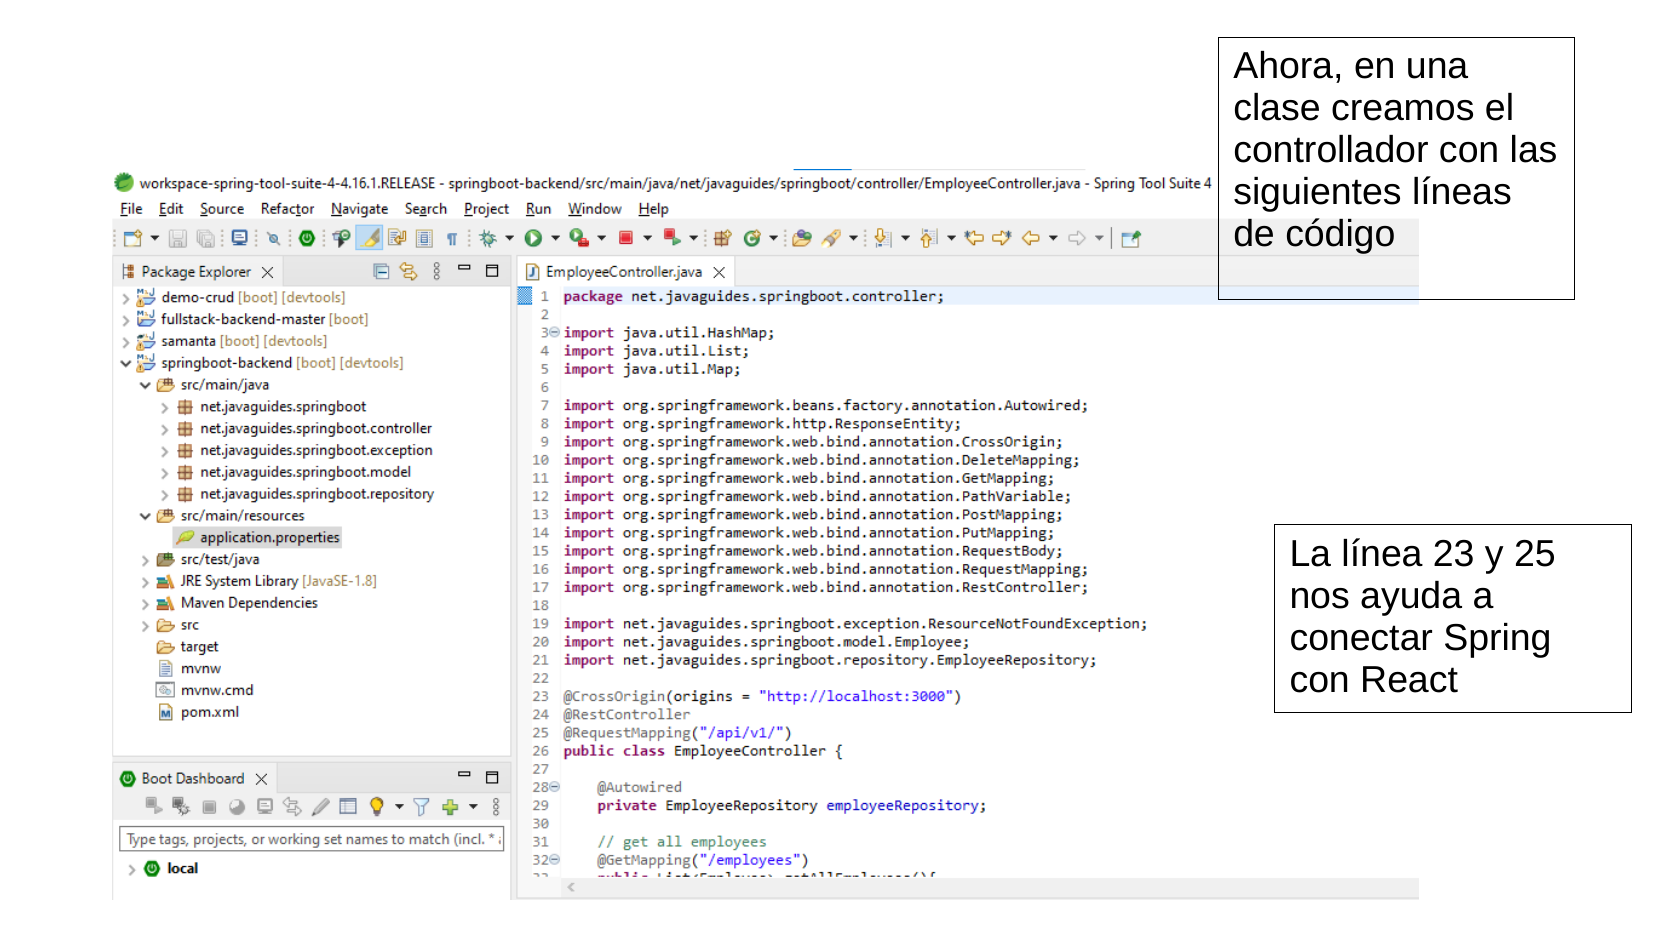

#
Ahora, en una clase creamos el controllador con las siguientes líneas de código
La línea 23 y 25 nos ayuda a conectar Spring con React